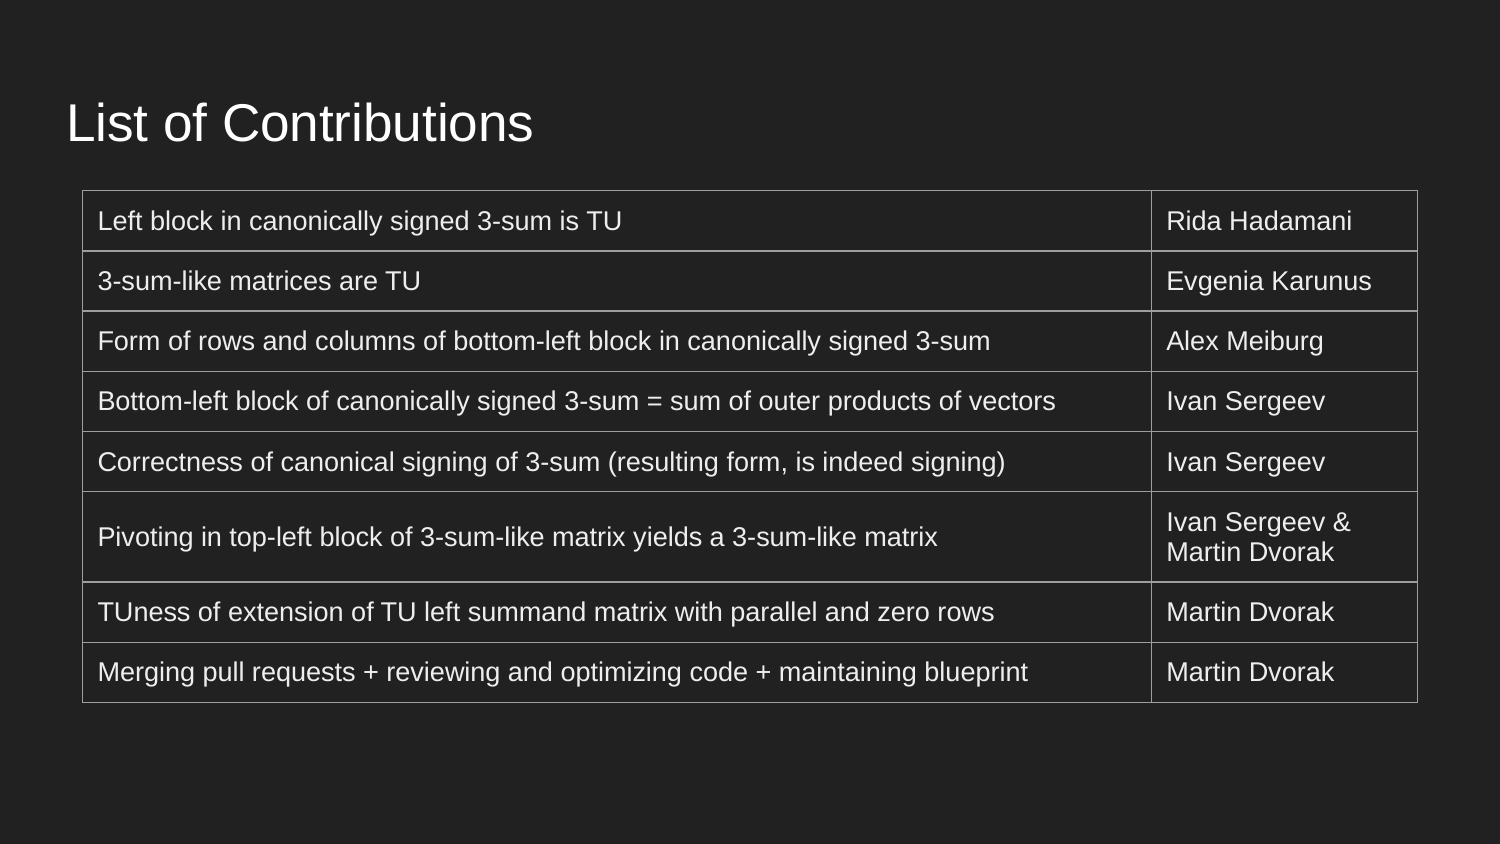

# List of Contributions
| Left block in canonically signed 3-sum is TU | Rida Hadamani |
| --- | --- |
| 3-sum-like matrices are TU | Evgenia Karunus |
| Form of rows and columns of bottom-left block in canonically signed 3-sum | Alex Meiburg |
| Bottom-left block of canonically signed 3-sum = sum of outer products of vectors | Ivan Sergeev |
| Correctness of canonical signing of 3-sum (resulting form, is indeed signing) | Ivan Sergeev |
| Pivoting in top-left block of 3-sum-like matrix yields a 3-sum-like matrix | Ivan Sergeev & Martin Dvorak |
| TUness of extension of TU left summand matrix with parallel and zero rows | Martin Dvorak |
| Merging pull requests + reviewing and optimizing code + maintaining blueprint | Martin Dvorak |